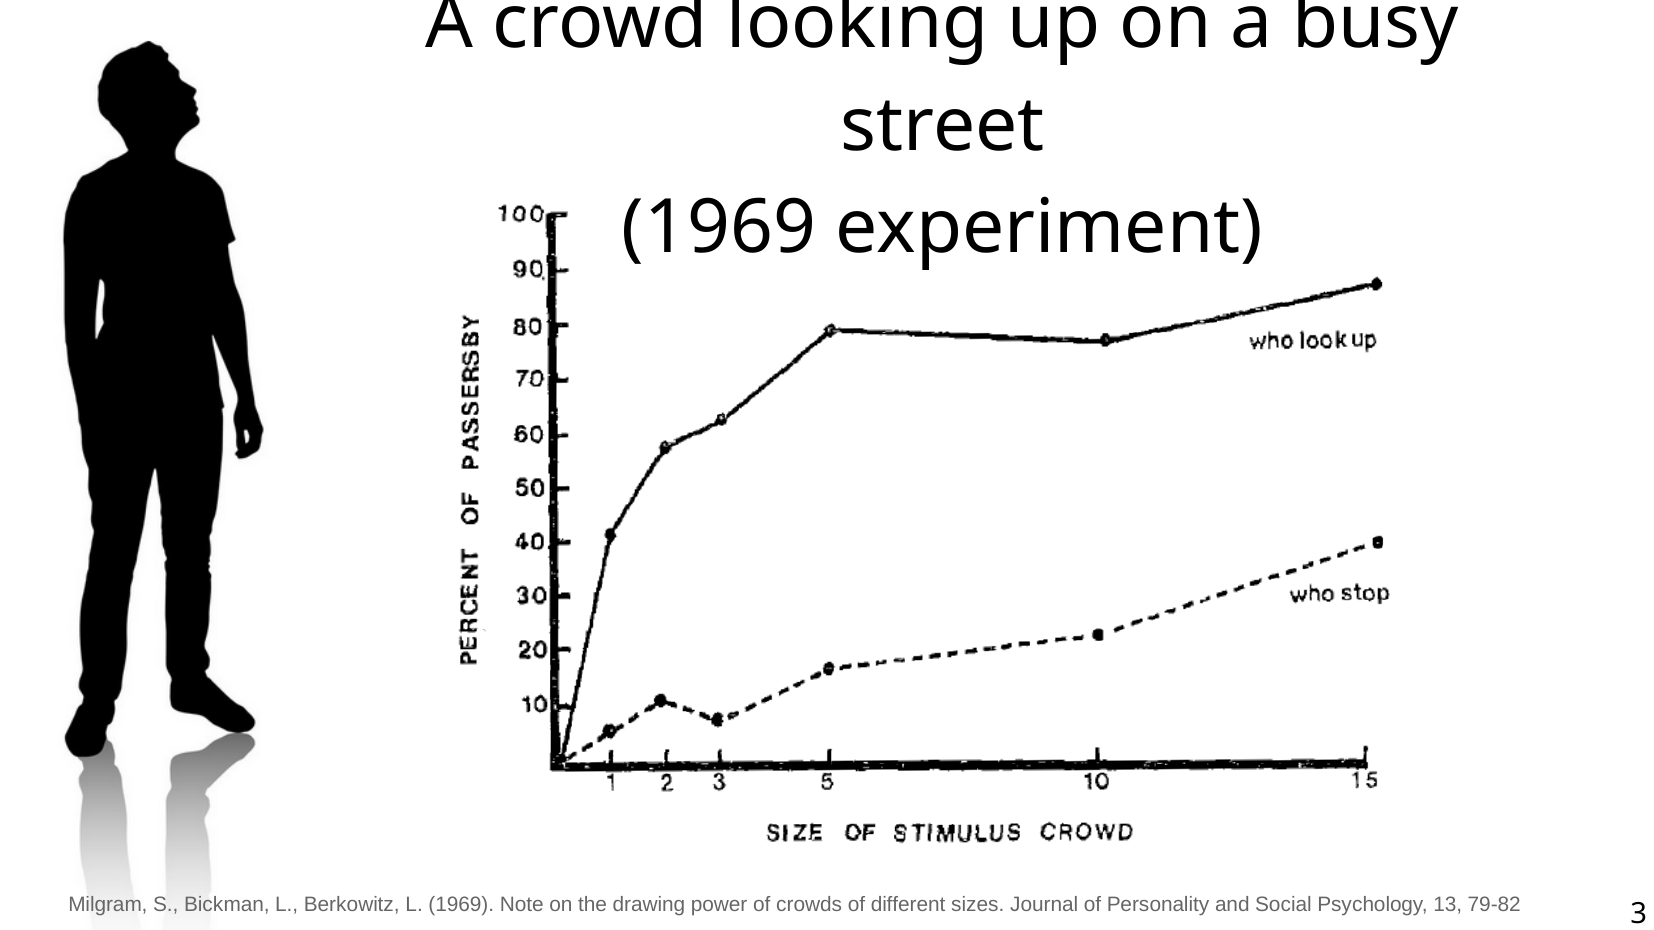

# A crowd looking up on a busy street (1969 experiment)
Milgram, S., Bickman, L., Berkowitz, L. (1969). Note on the drawing power of crowds of different sizes. Journal of Personality and Social Psychology, 13, 79-82
3